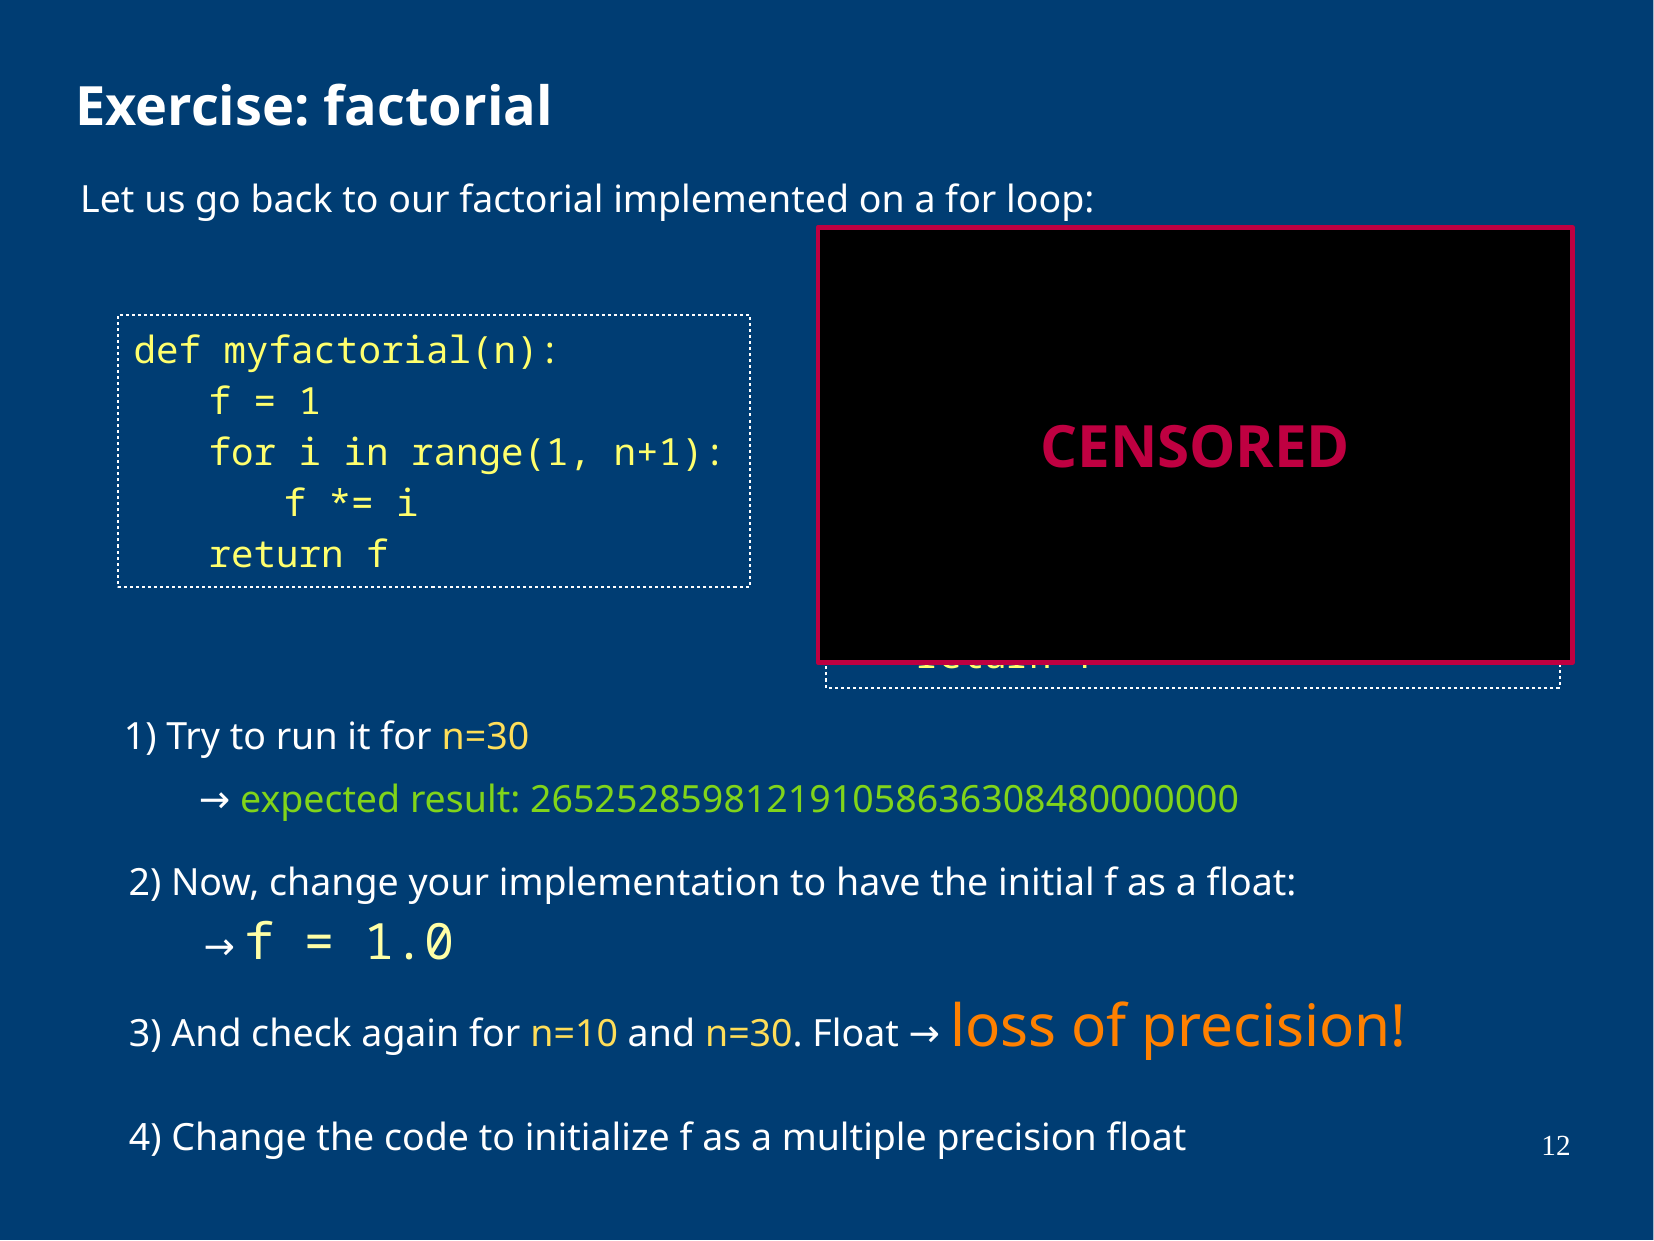

Exercise: factorial
Let us go back to our factorial implemented on a for loop:
CENSORED
from mpmath import mp
mp.dps = 40 # decimal precision
def myfactorial(n):
	f = mp.mpf(‘1.0’)
	for i in range(1, n+1):
		f *= i
	return f
def myfactorial(n):
	f = 1
	for i in range(1, n+1):
		f *= i
	return f
1) Try to run it for n=30
	→ expected result: 265252859812191058636308480000000
2) Now, change your implementation to have the initial f as a float:
	→ f = 1.0
3) And check again for n=10 and n=30. Float → loss of precision!
4) Change the code to initialize f as a multiple precision float